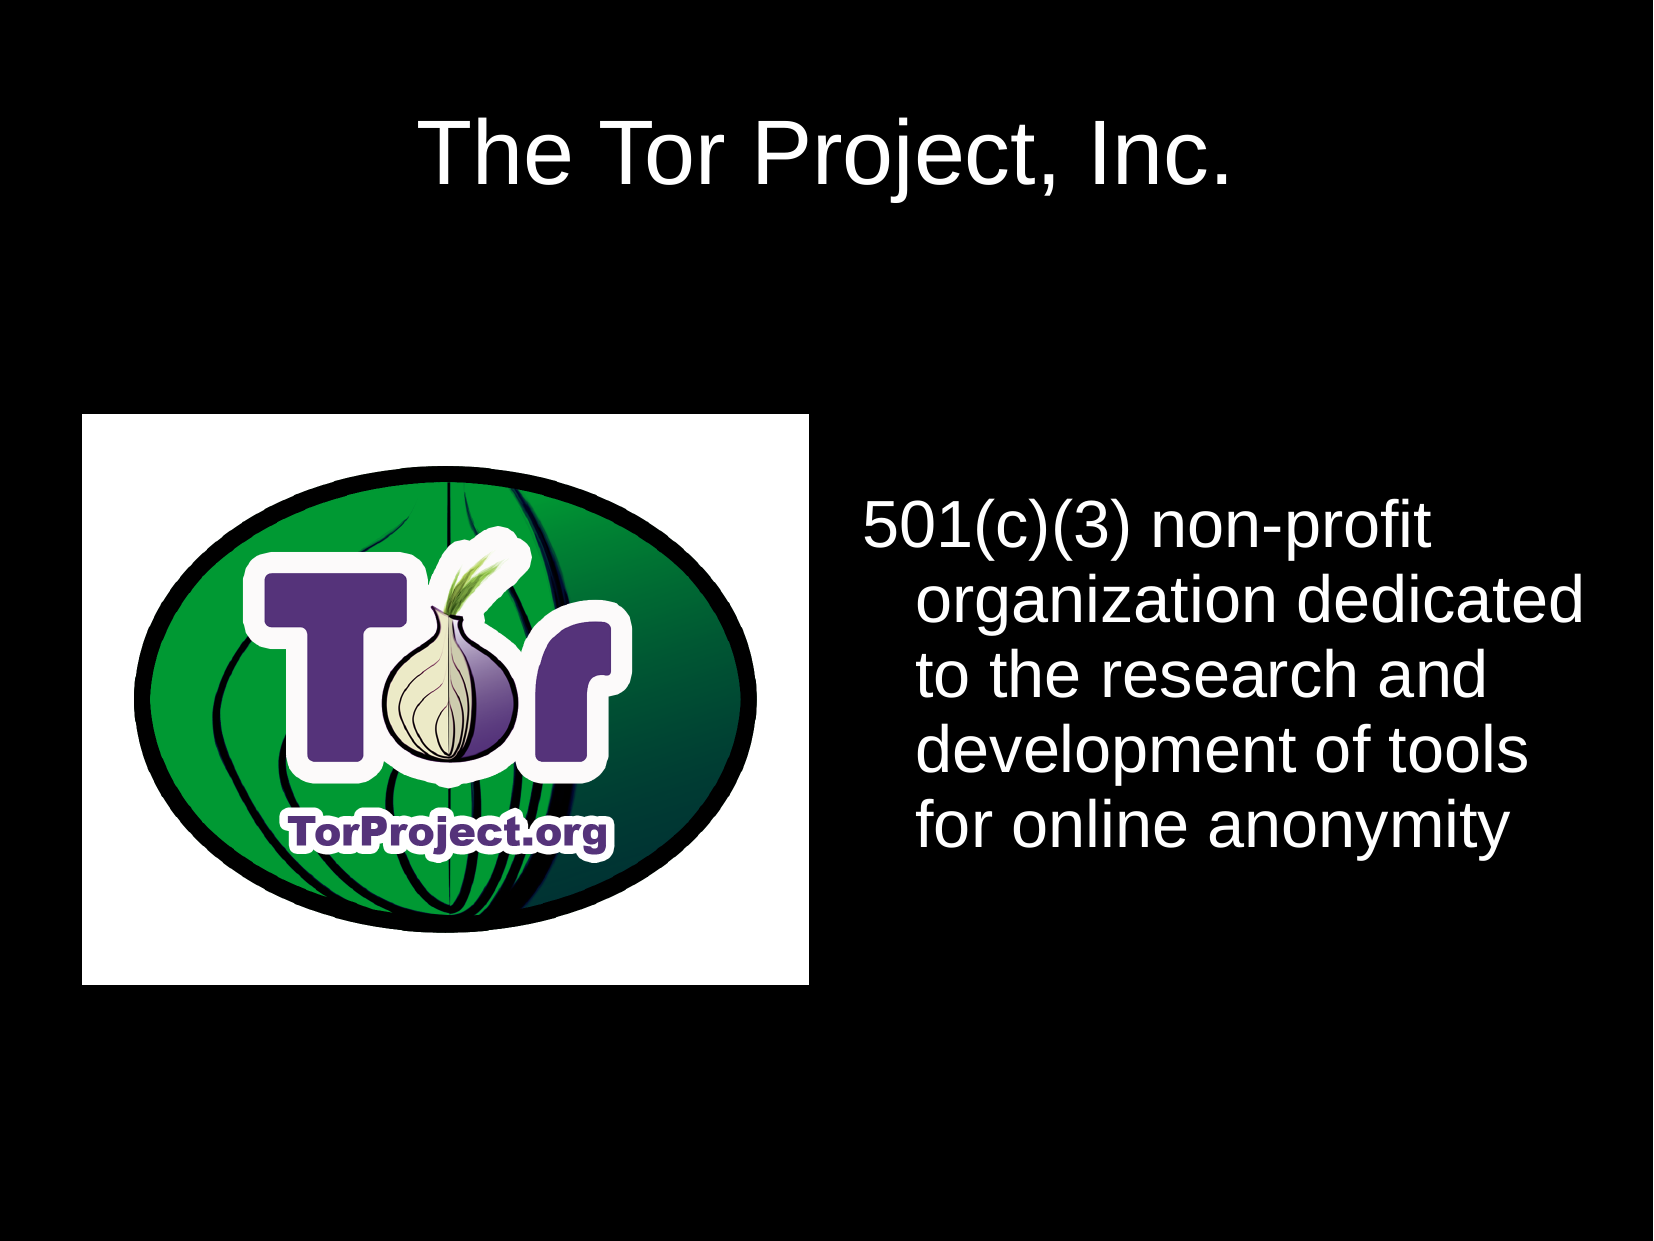

The Tor Project, Inc.
# 501(c)(3) non-profit organization dedicated to the research and development of tools for online anonymity